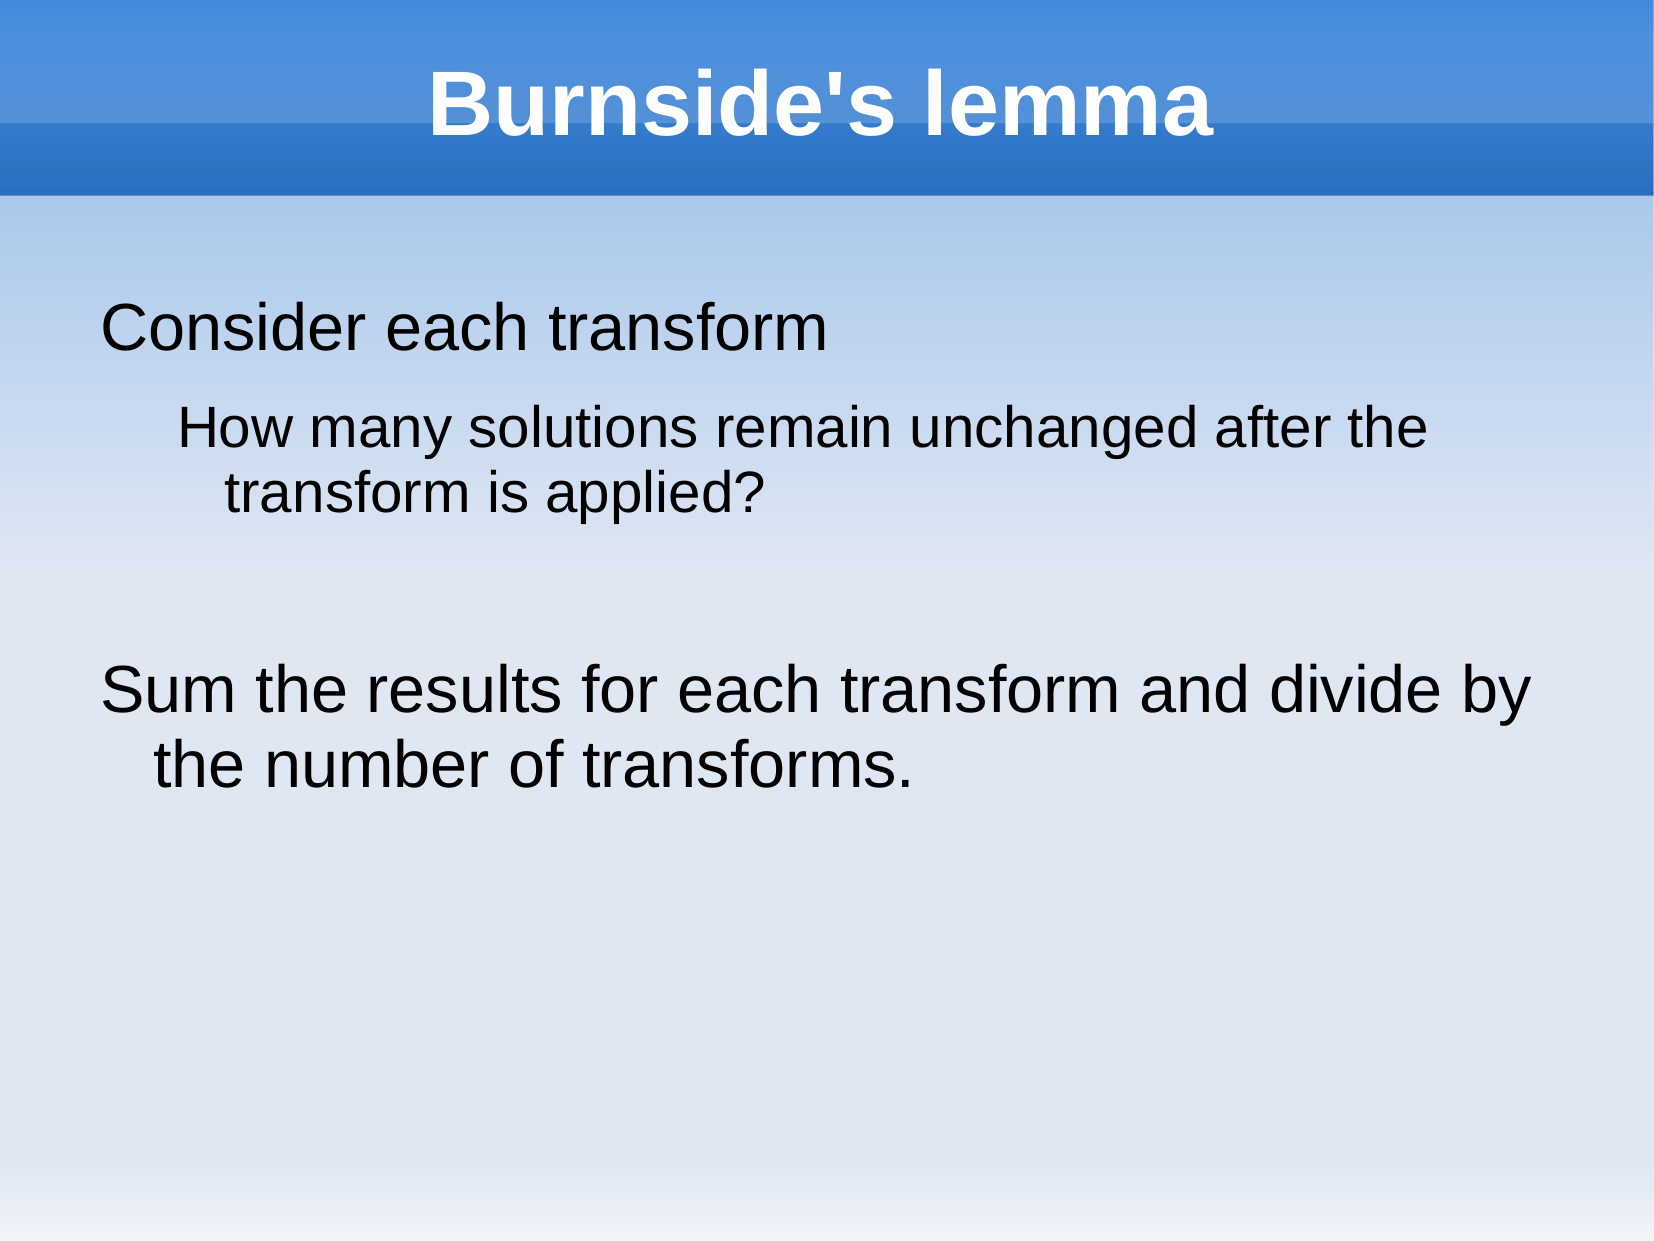

# Burnside's lemma
Consider each transform
How many solutions remain unchanged after the transform is applied?
Sum the results for each transform and divide by the number of transforms.